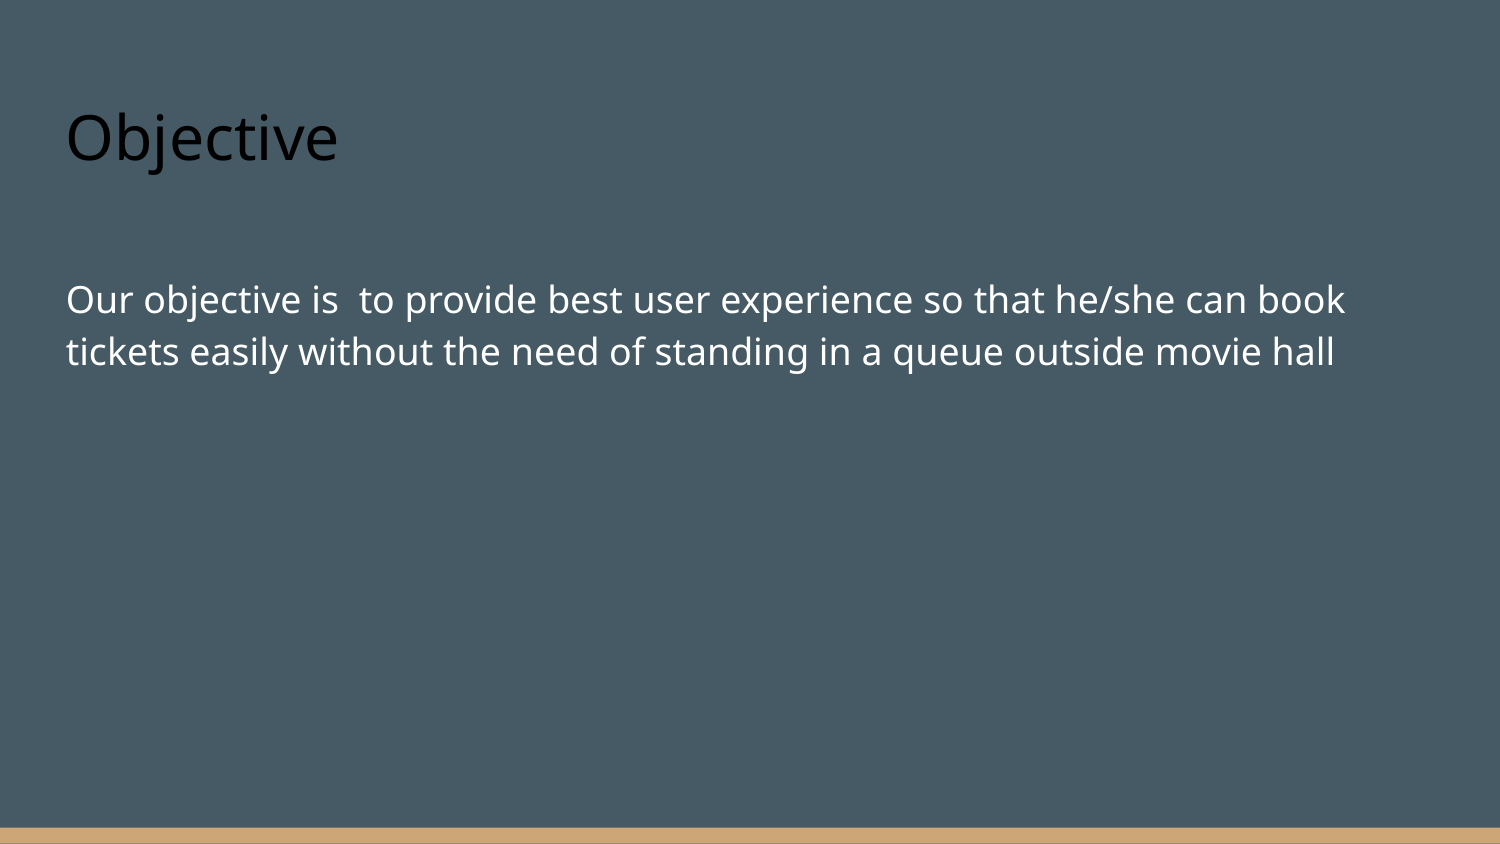

Objective
Our objective is to provide best user experience so that he/she can book tickets easily without the need of standing in a queue outside movie hall